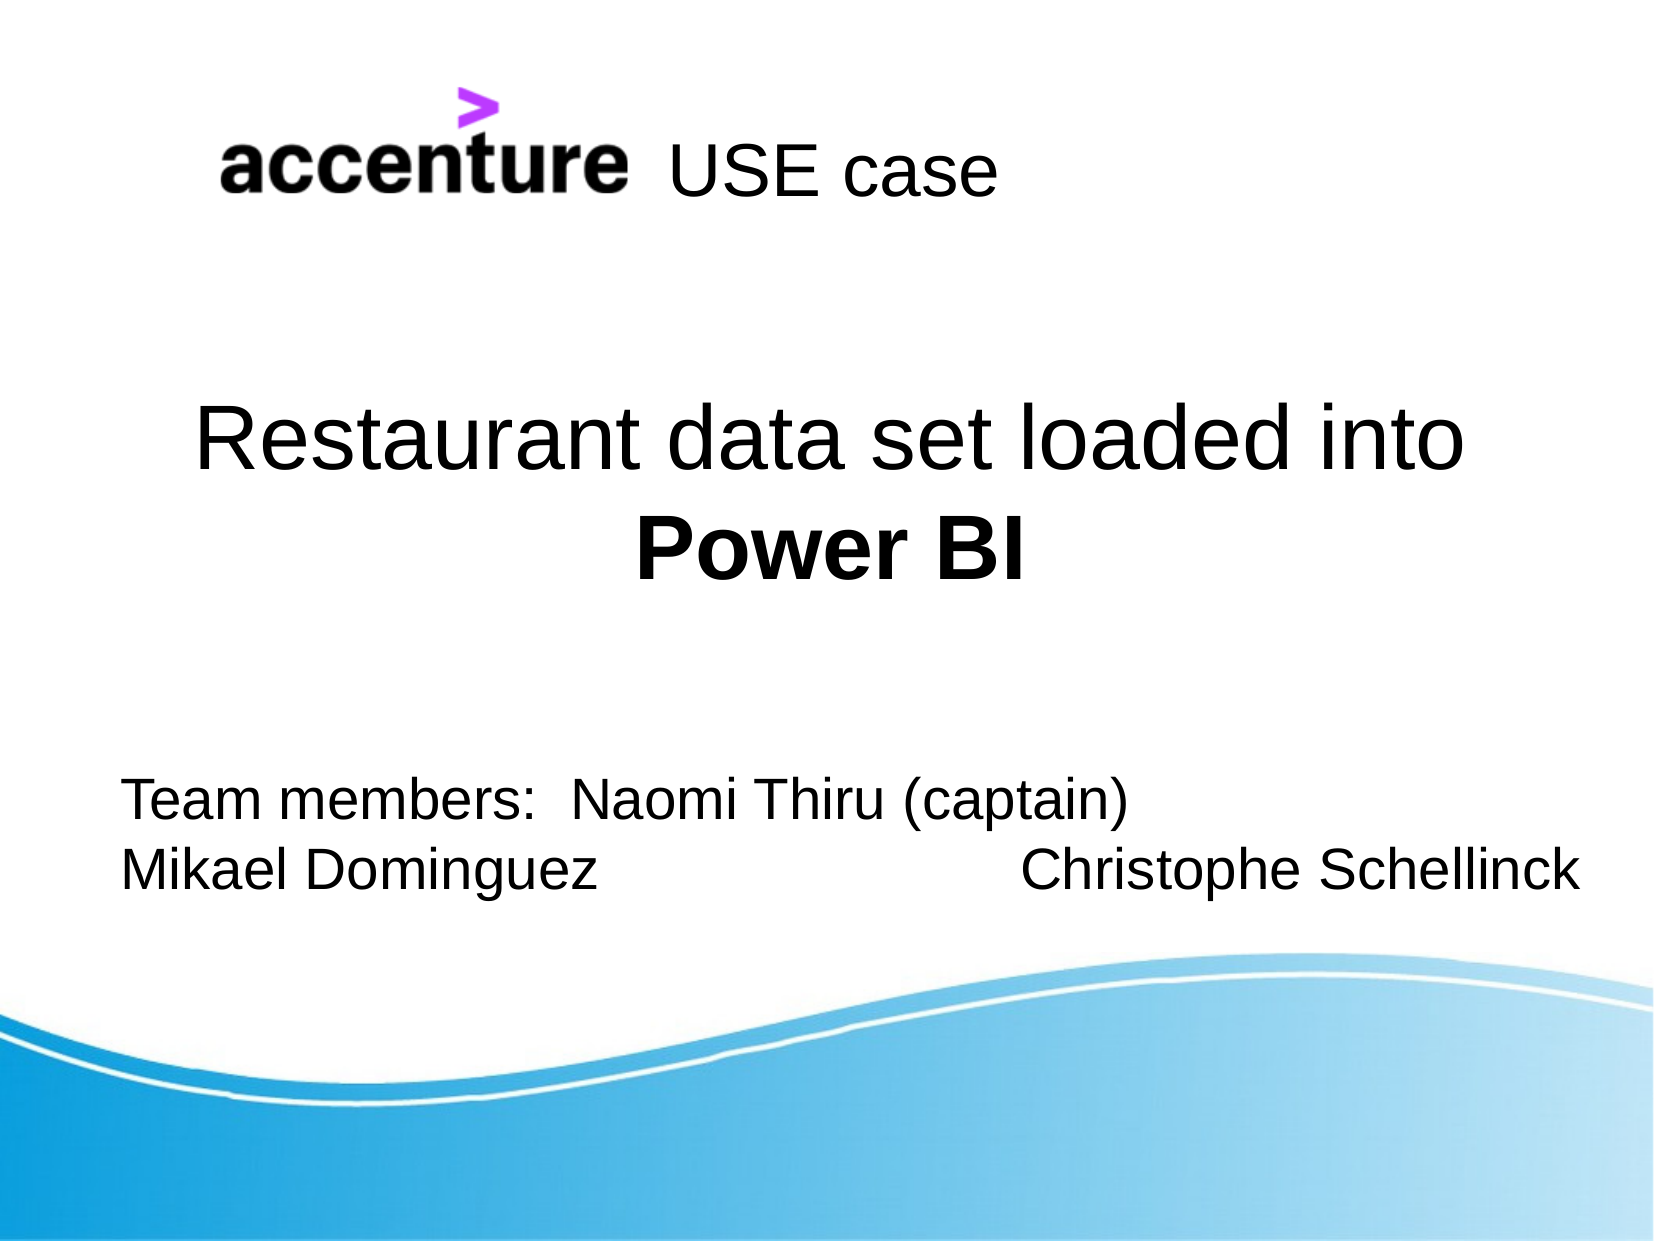

# USE case
Restaurant data set loaded into Power BI
Team members:	Naomi Thiru (captain) 						Mikael Dominguez						Christophe Schellinck